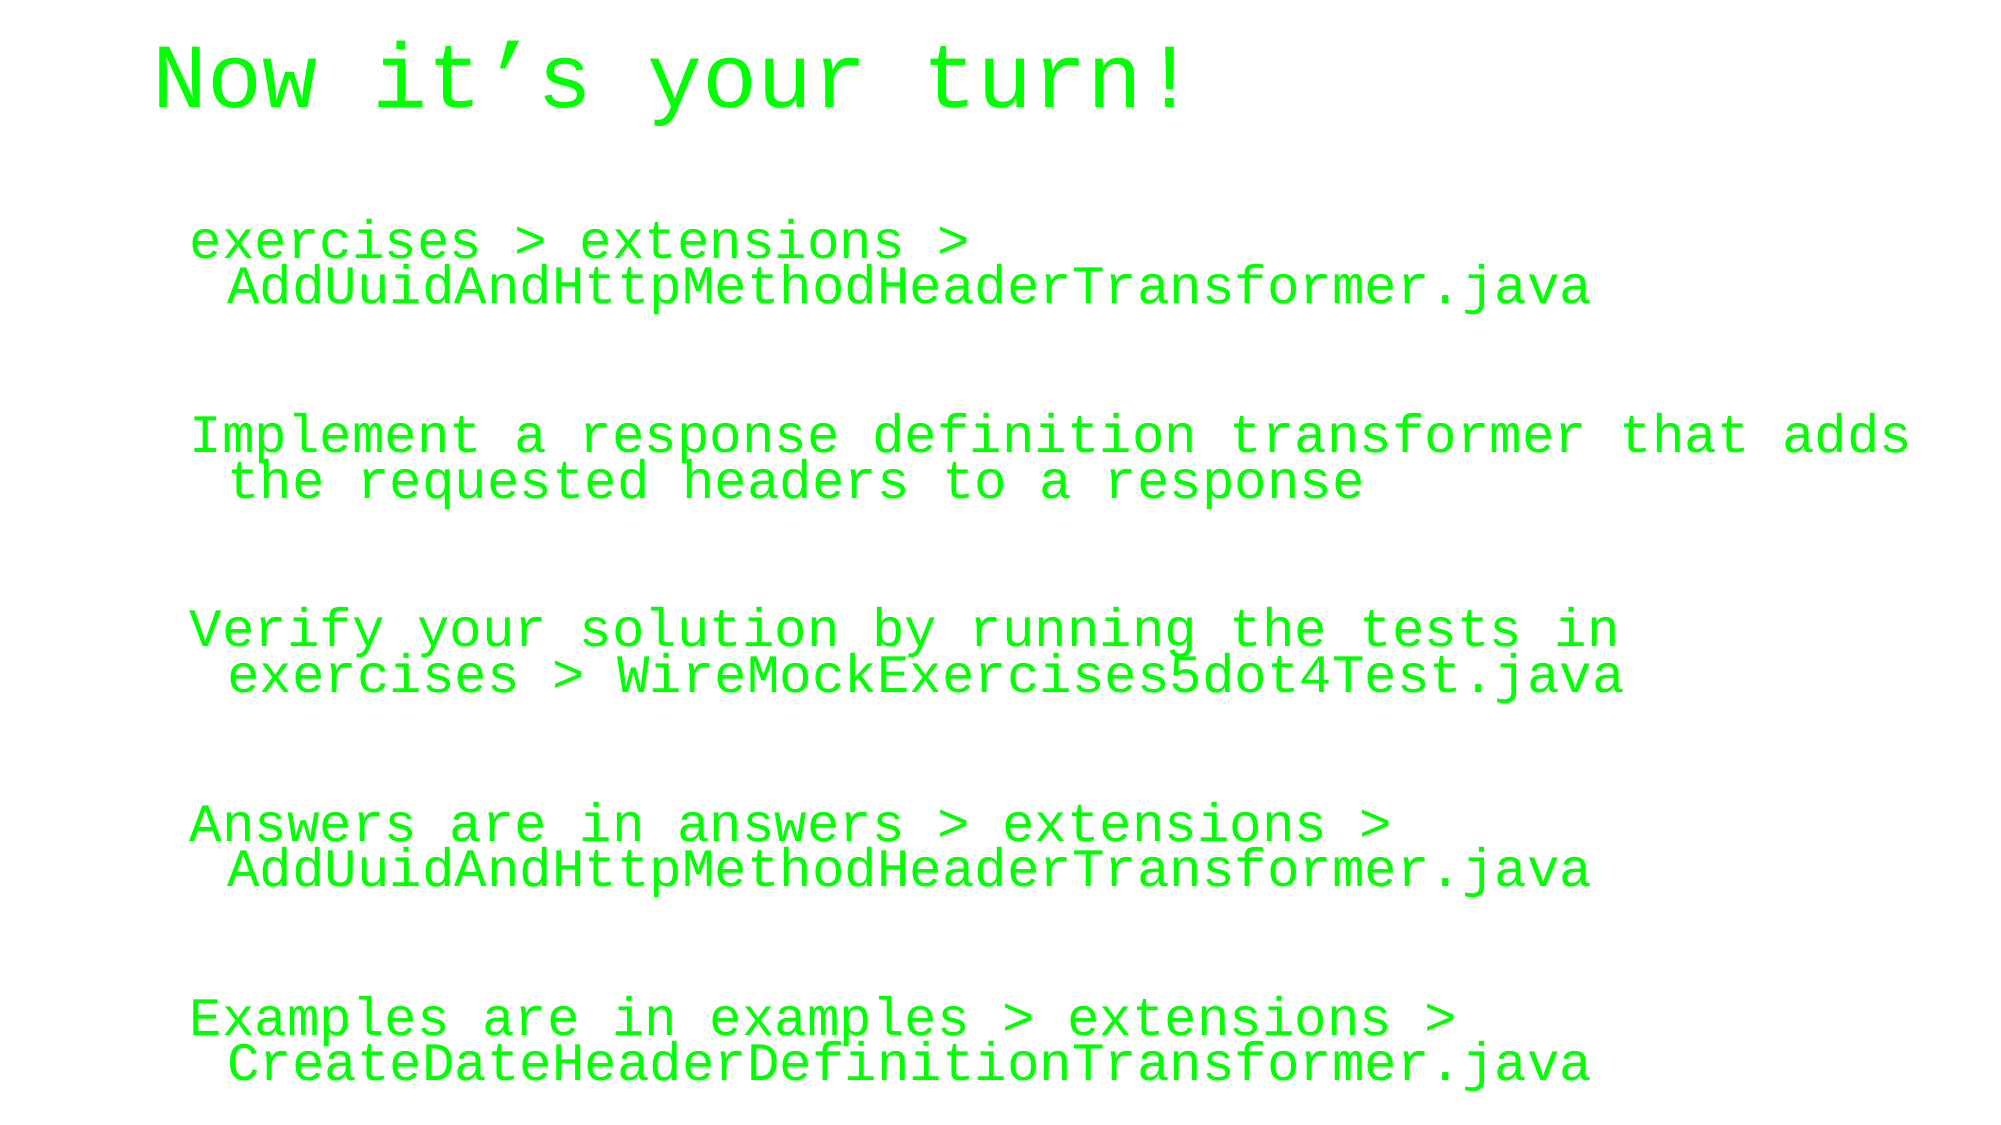

# Now it’s your turn!
exercises > extensions > AddUuidAndHttpMethodHeaderTransformer.java
Implement a response definition transformer that adds the requested headers to a response
Verify your solution by running the tests in exercises > WireMockExercises5dot4Test.java
Answers are in answers > extensions > AddUuidAndHttpMethodHeaderTransformer.java
Examples are in examples > extensions > CreateDateHeaderDefinitionTransformer.java